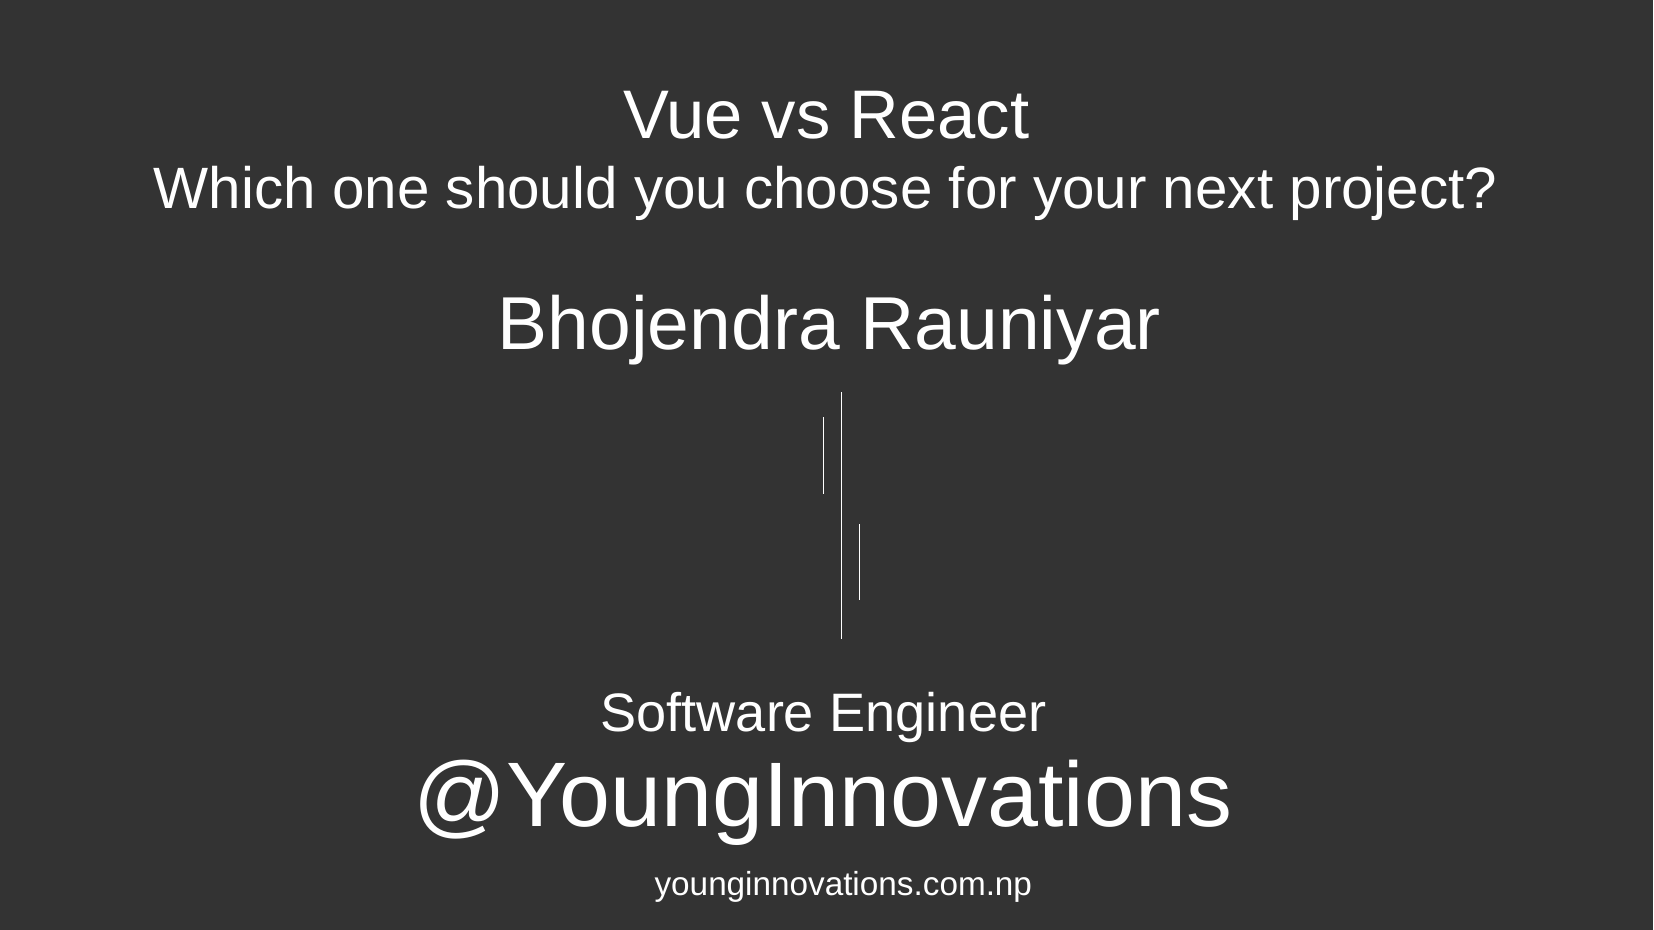

# Vue vs React
Which one should you choose for your next project?
Bhojendra Rauniyar
Software Engineer
@YoungInnovations
younginnovations.com.np